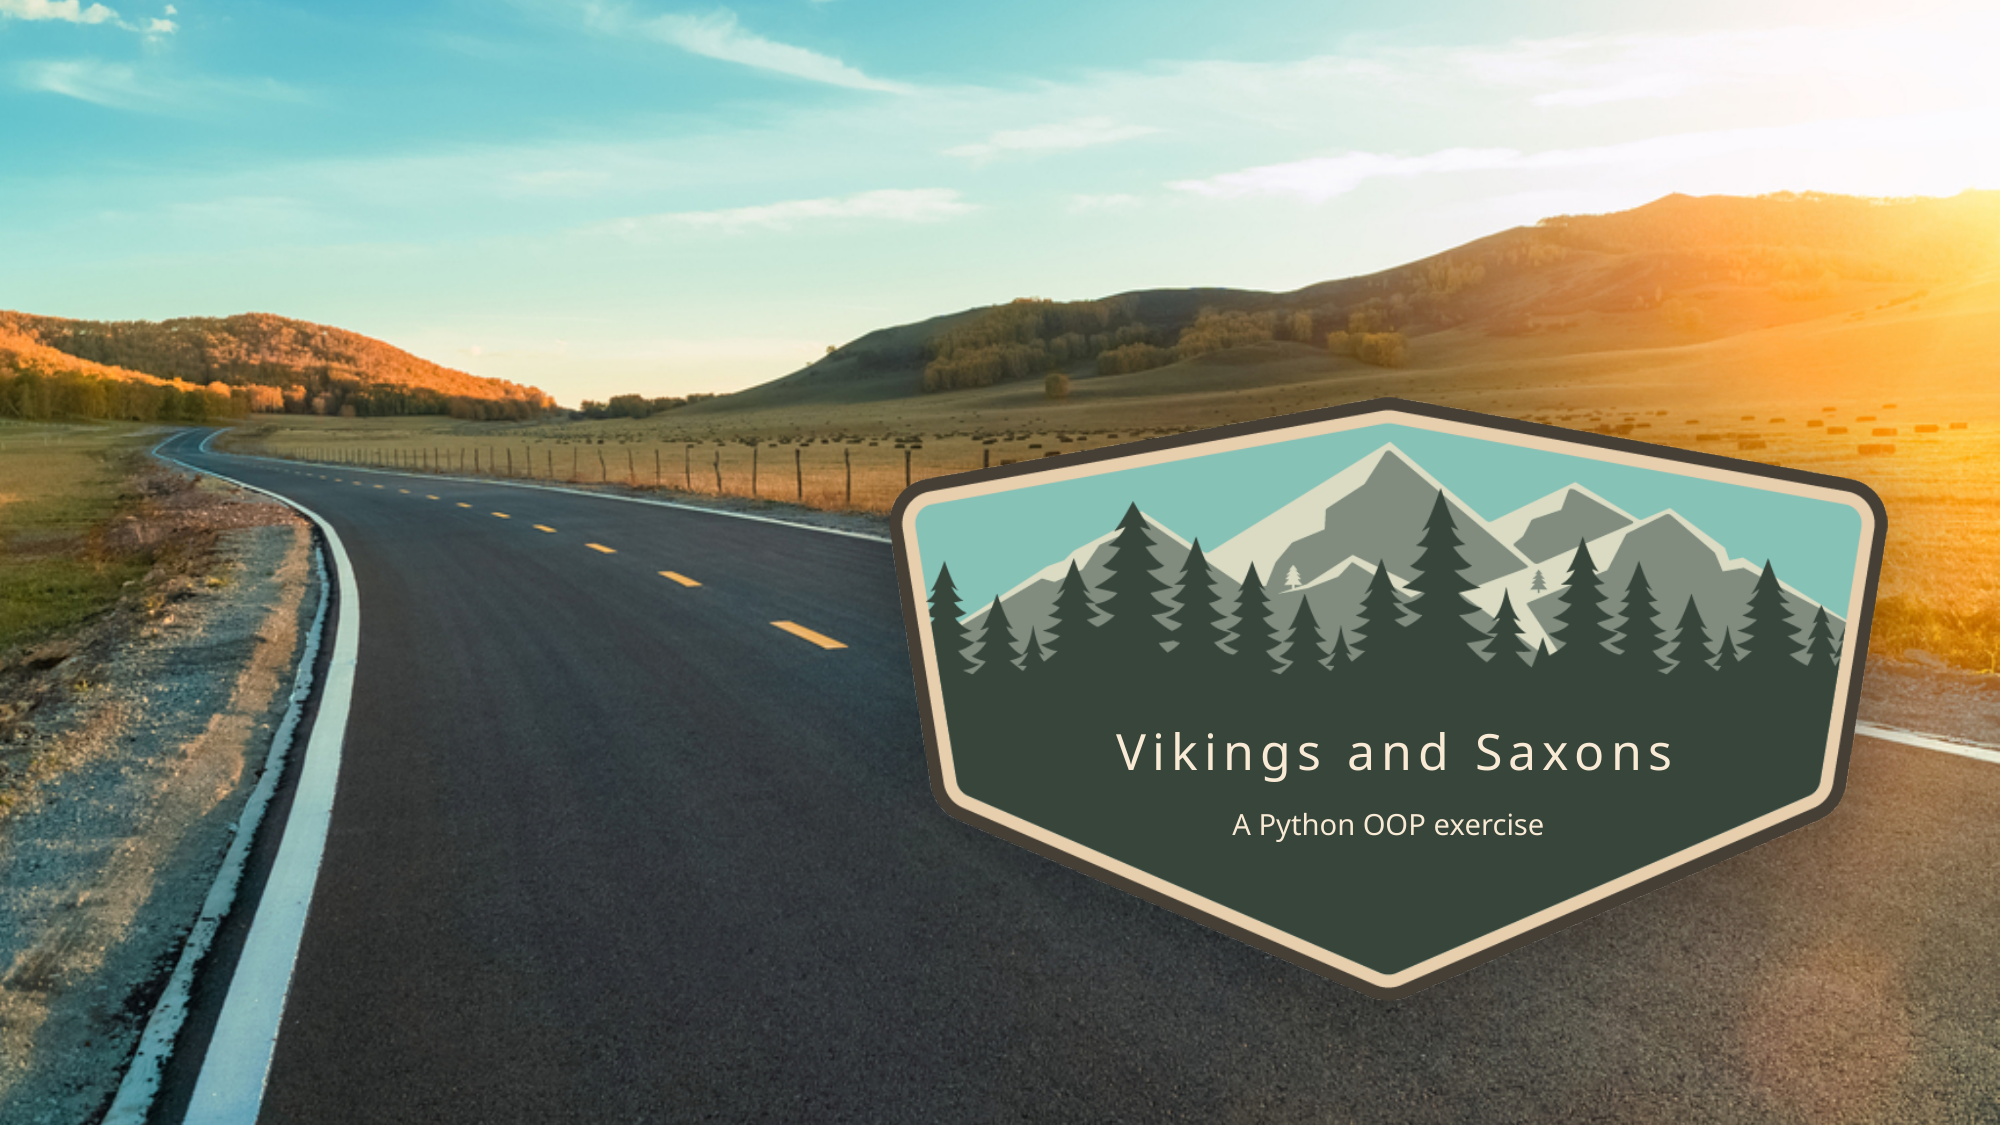

# Vikings and Saxons
A Python OOP exercise